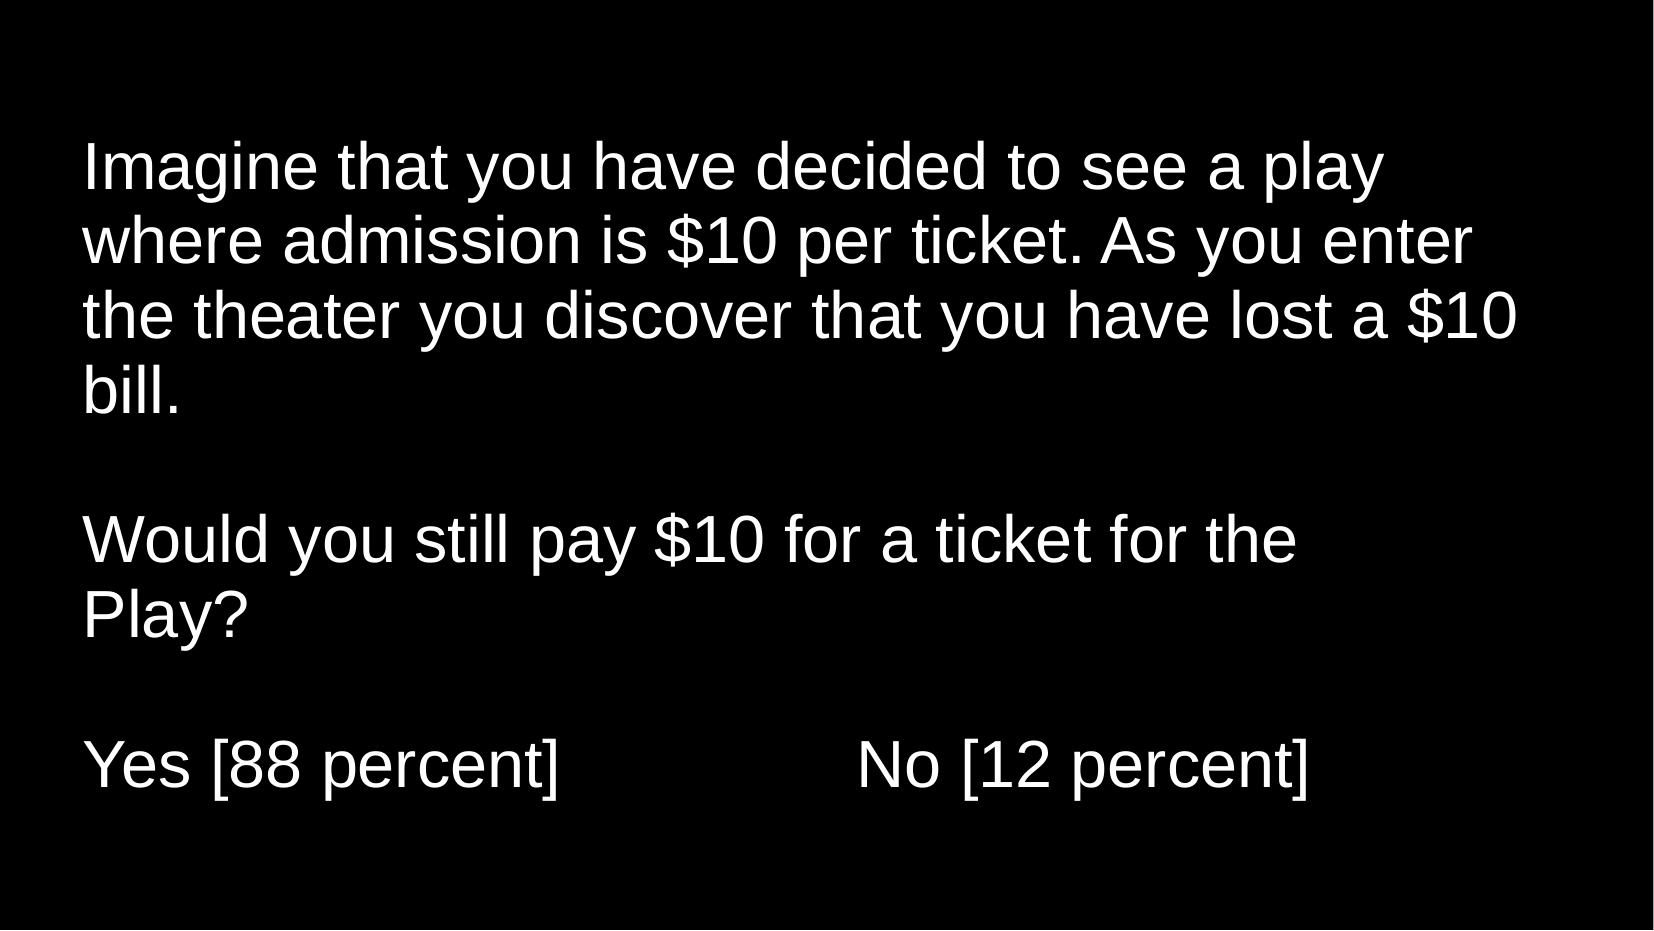

# Imagine that you have decided to see a play where admission is $10 per ticket. As you enter the theater you discover that you have lost a $10 bill.
Would you still pay $10 for a ticket for the
Play?
Yes [88 percent] No [12 percent]